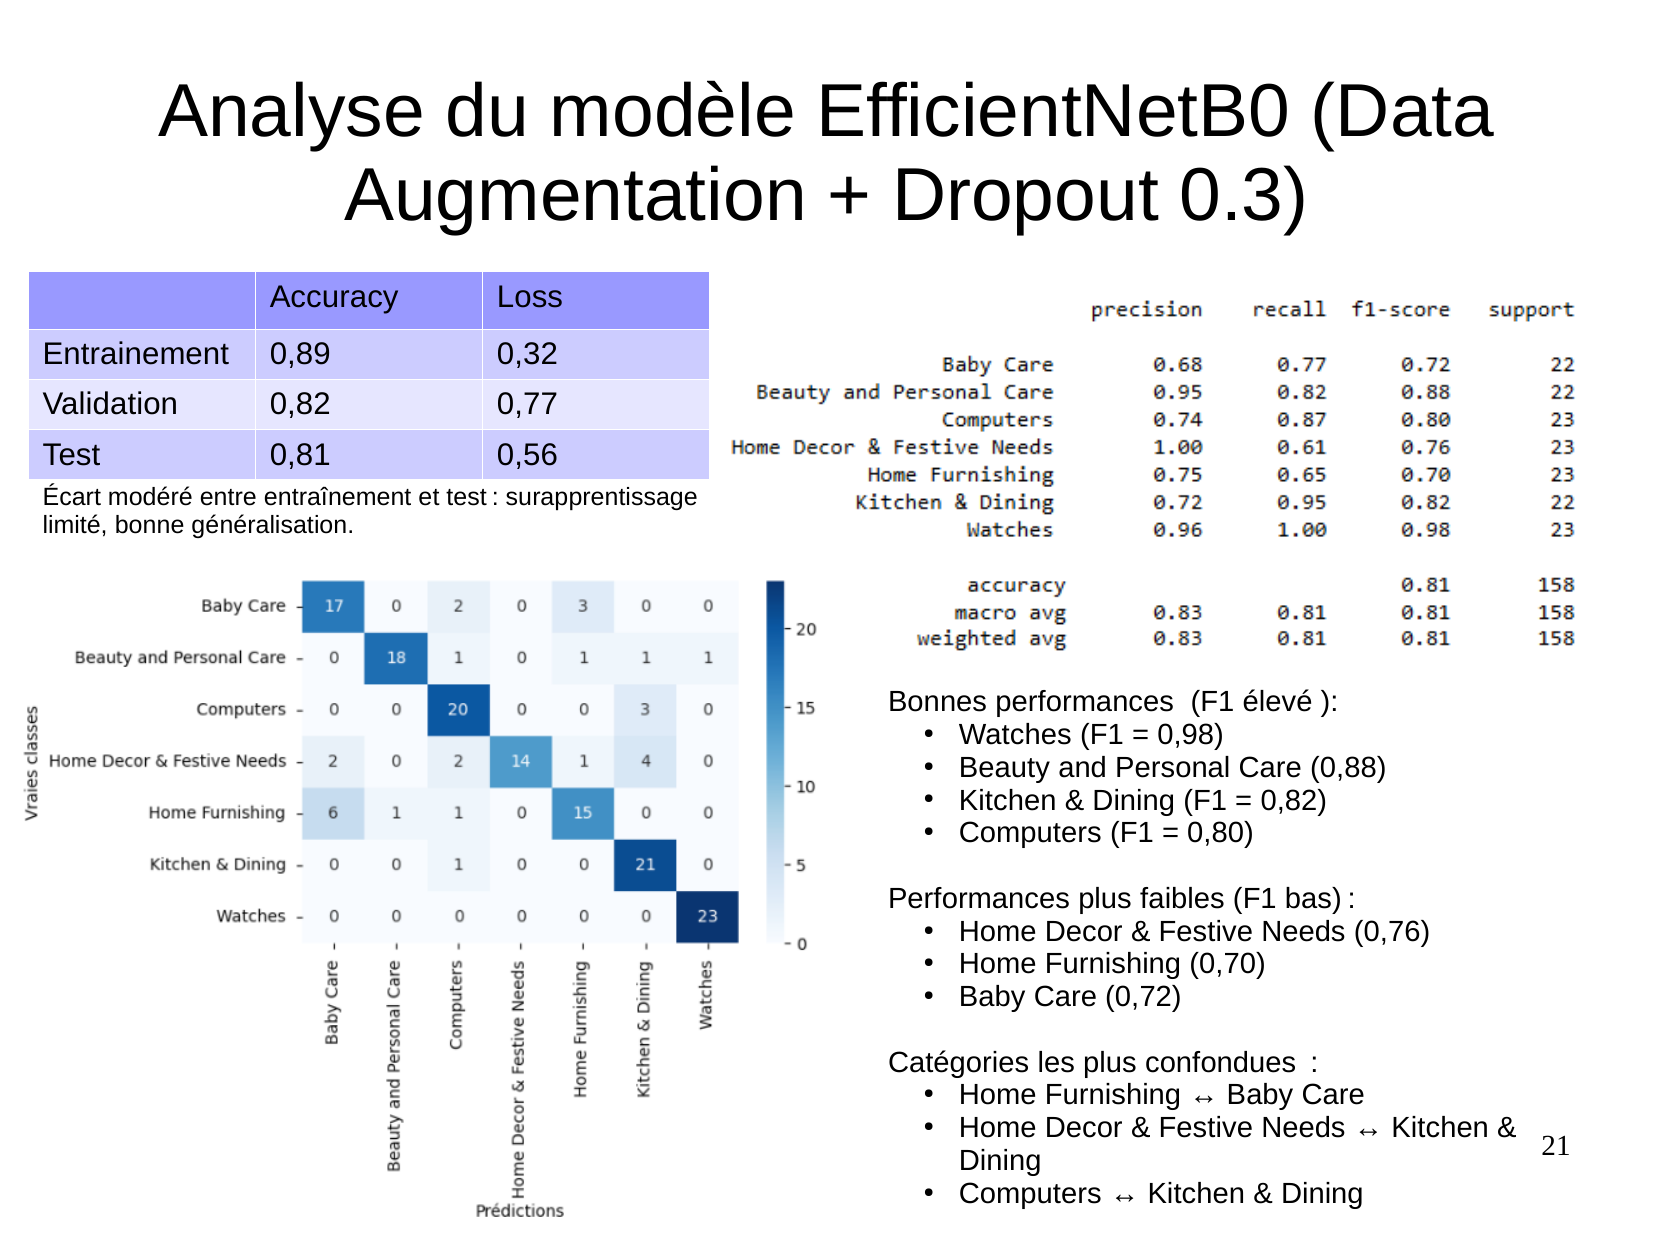

# Analyse du modèle EfficientNetB0 (Data Augmentation + Dropout 0.3)
| | Accuracy | Loss |
| --- | --- | --- |
| Entrainement | 0,89 | 0,32 |
| Validation | 0,82 | 0,77 |
| Test | 0,81 | 0,56 |
Écart modéré entre entraînement et test : surapprentissage limité, bonne généralisation.
Bonnes performances (F1 élevé ):
Watches (F1 = 0,98)
Beauty and Personal Care (0,88)
Kitchen & Dining (F1 = 0,82)
Computers (F1 = 0,80)
Performances plus faibles (F1 bas) :
Home Decor & Festive Needs (0,76)
Home Furnishing (0,70)
Baby Care (0,72)
Catégories les plus confondues  :
Home Furnishing ↔ Baby Care
Home Decor & Festive Needs ↔ Kitchen & Dining
Computers ↔ Kitchen & Dining
21